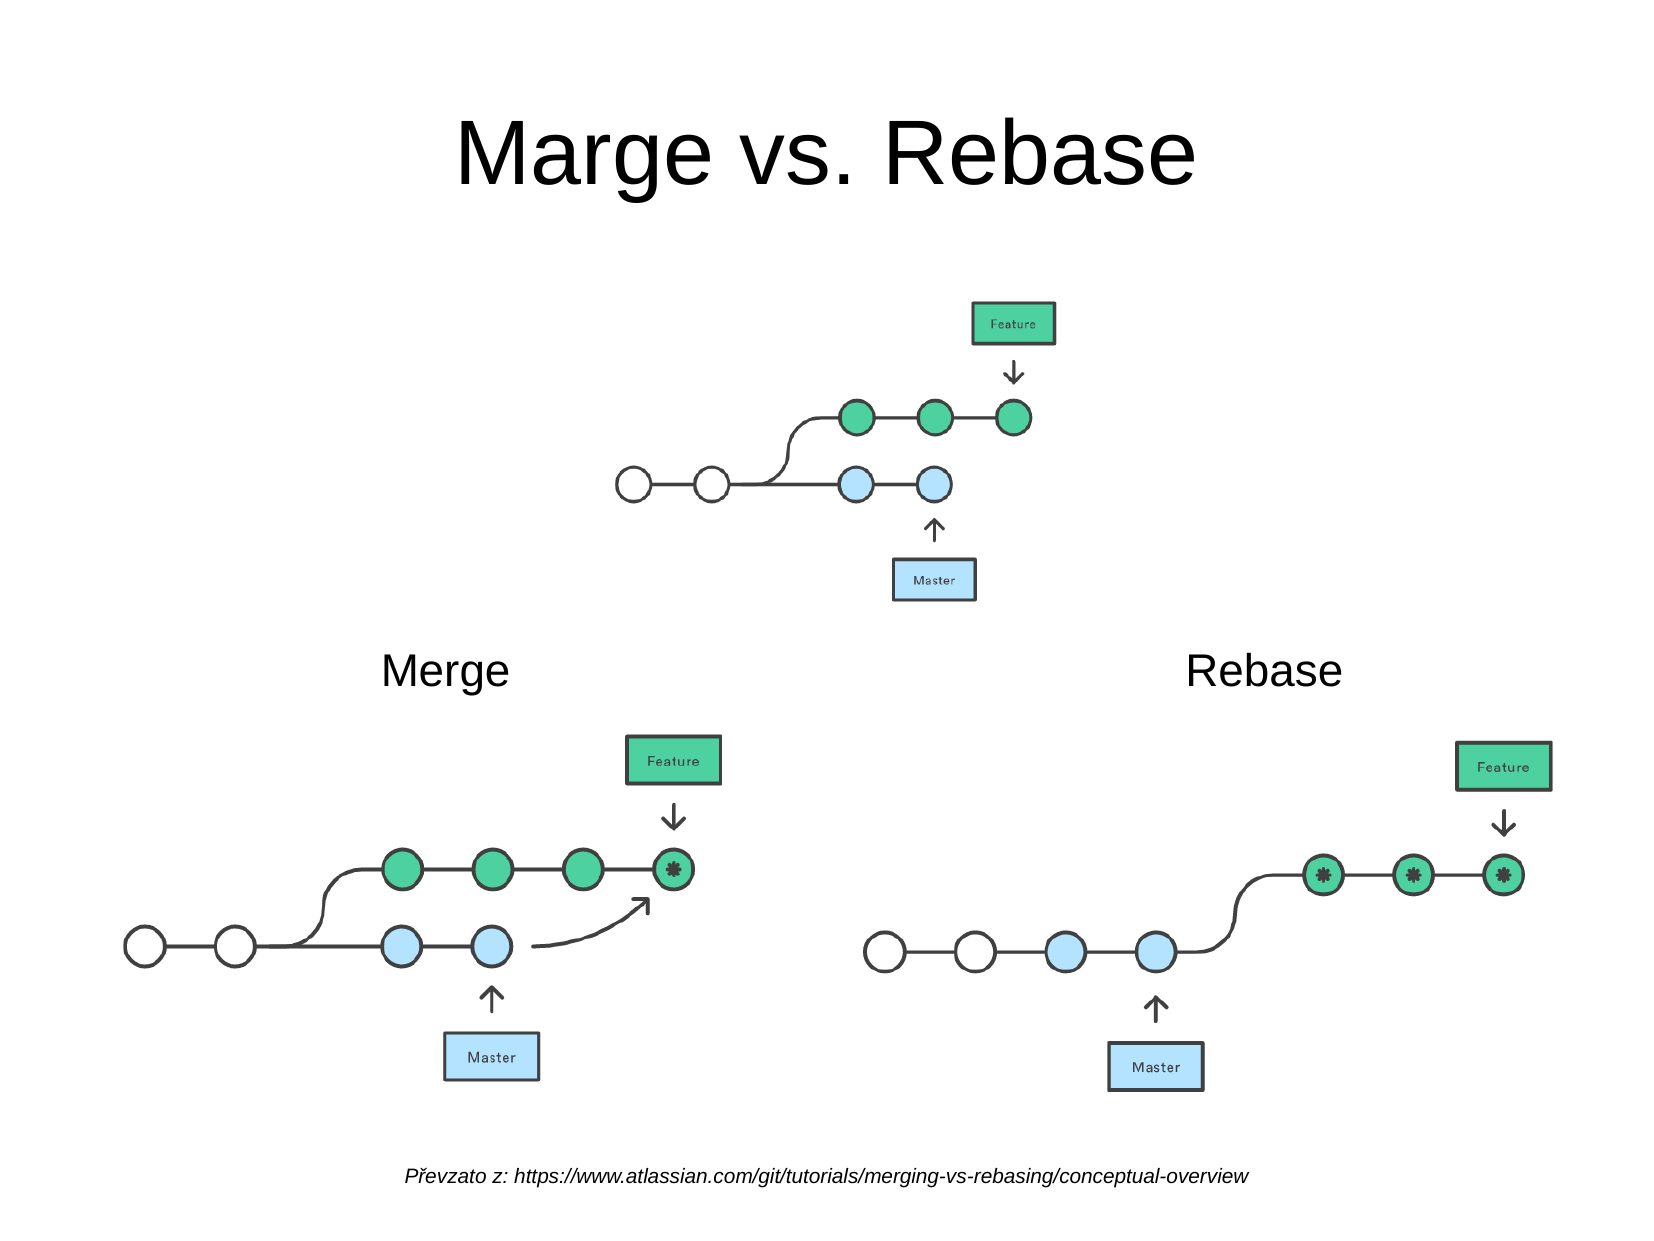

# Marge vs. Rebase
Merge
Rebase
Převzato z: https://www.atlassian.com/git/tutorials/merging-vs-rebasing/conceptual-overview